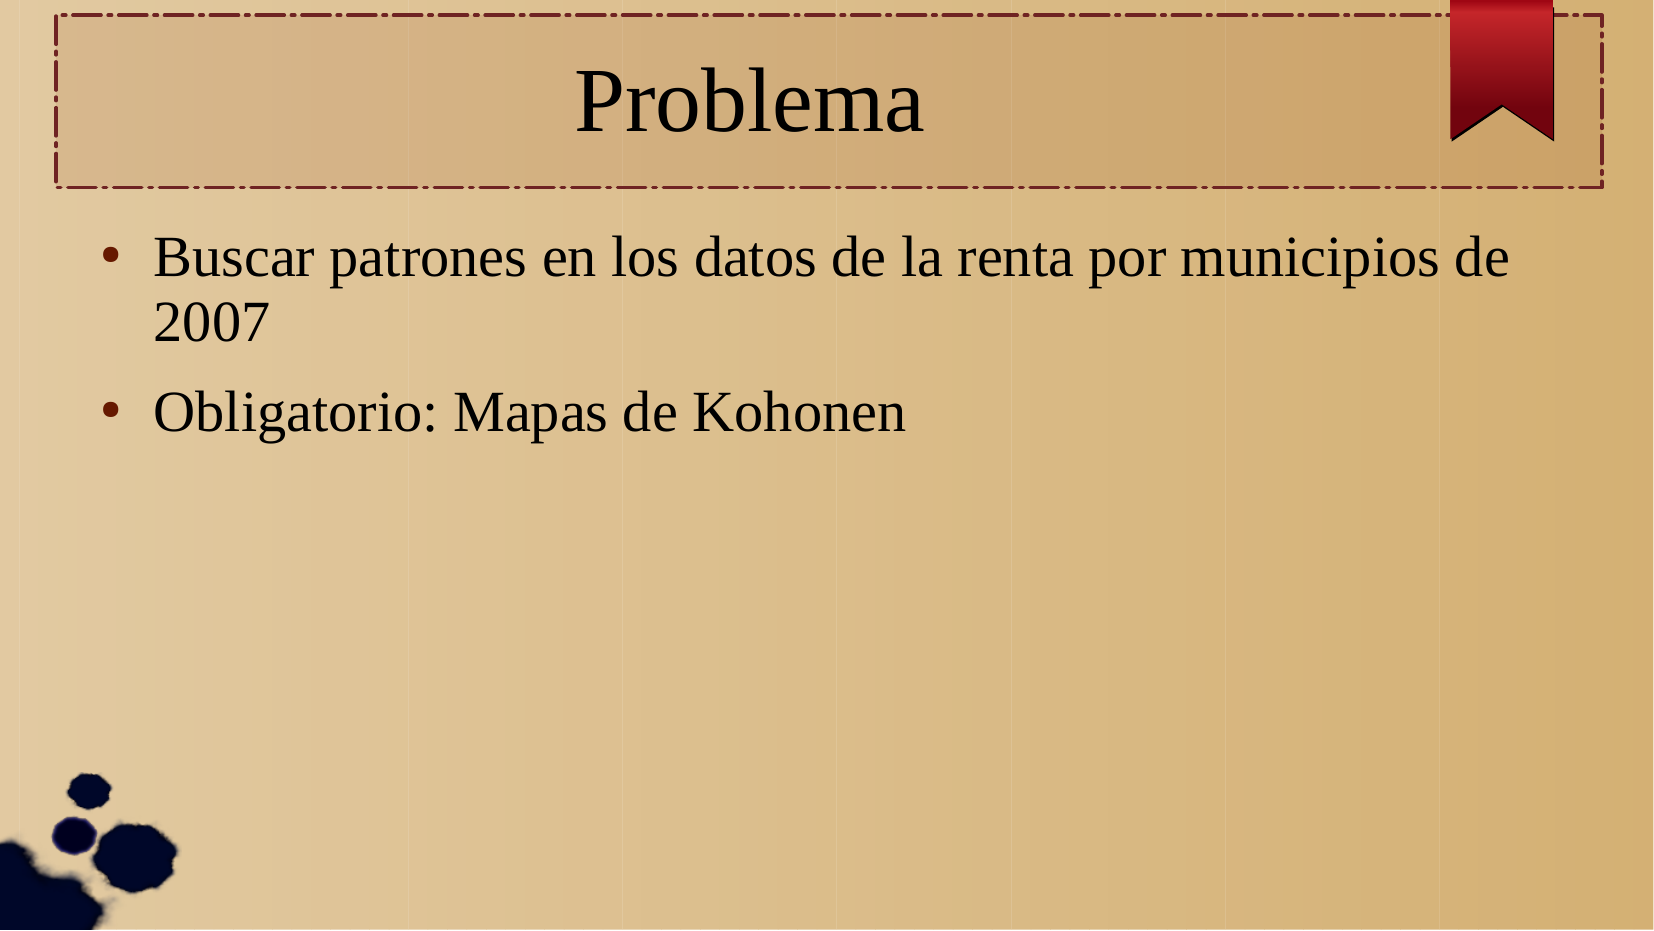

# Problema
Buscar patrones en los datos de la renta por municipios de 2007
Obligatorio: Mapas de Kohonen